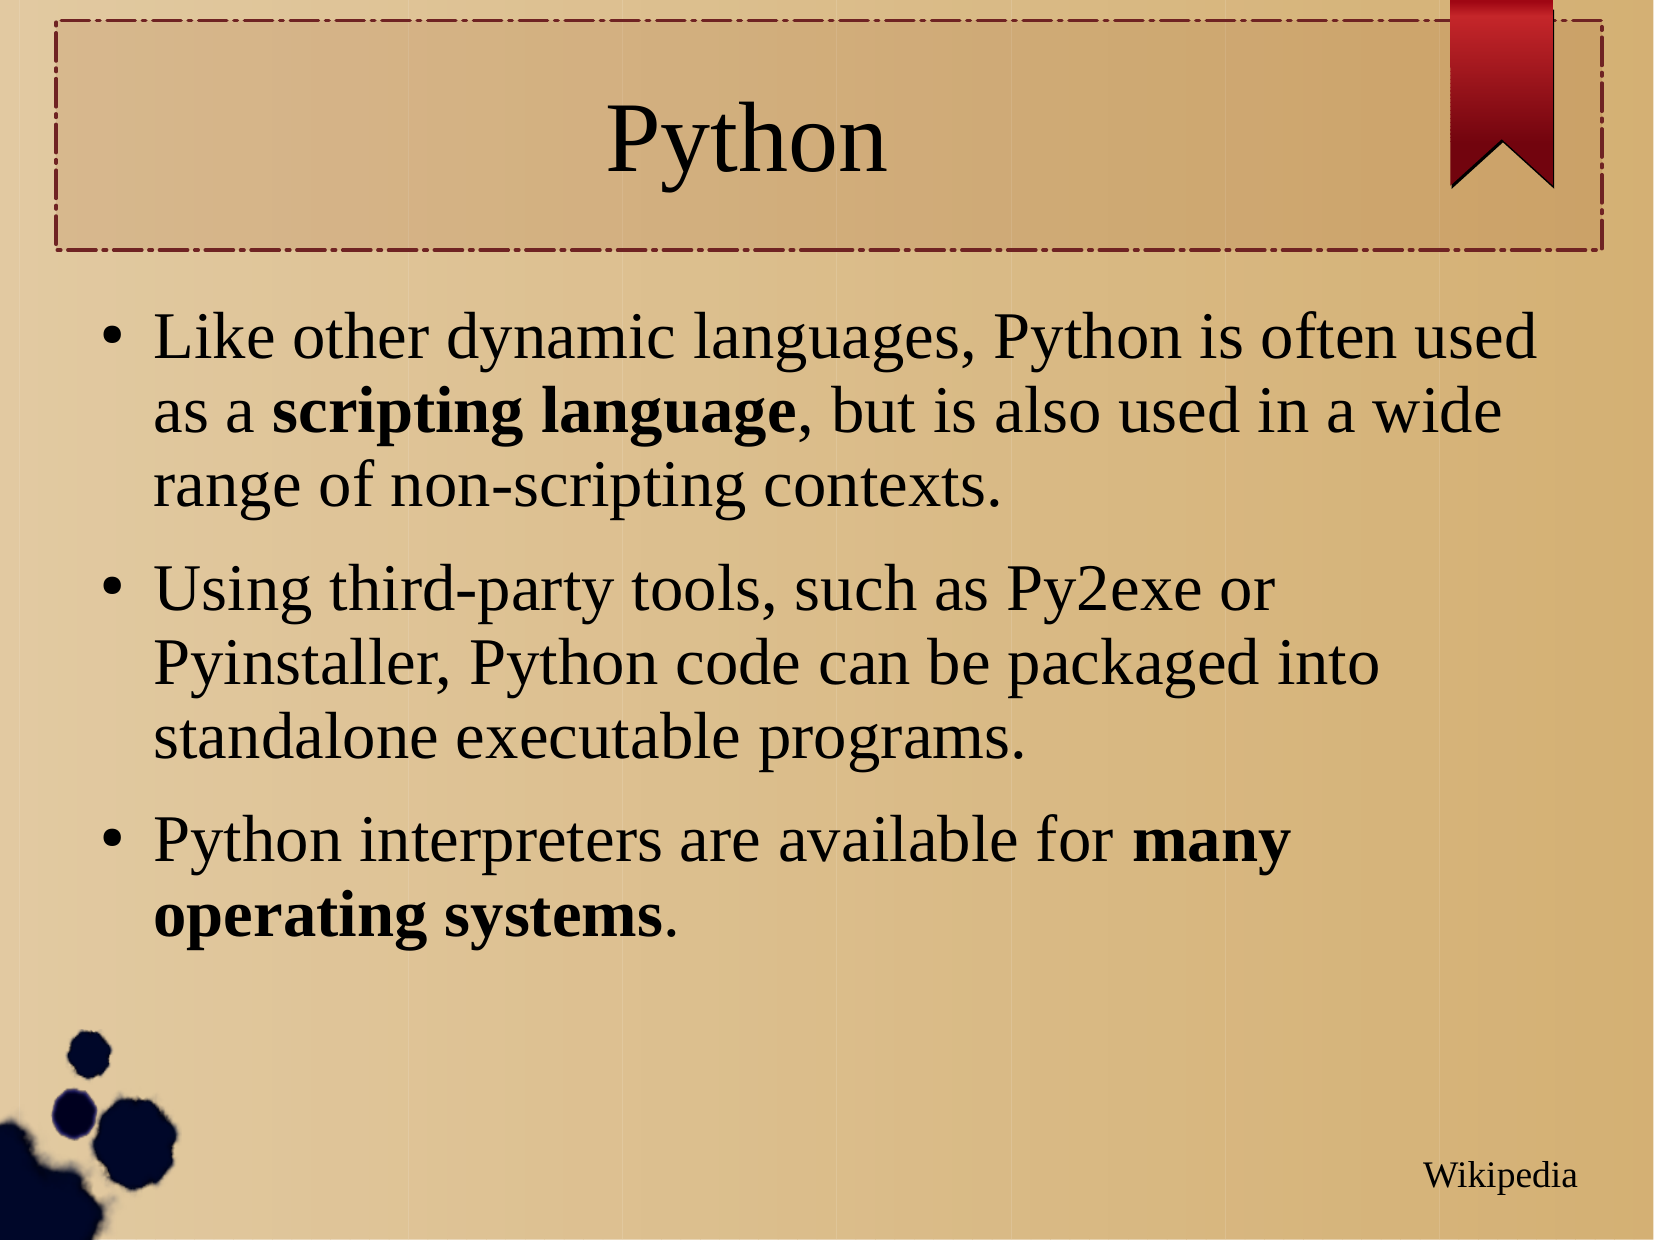

# Python
Like other dynamic languages, Python is often used as a scripting language, but is also used in a wide range of non-scripting contexts.
Using third-party tools, such as Py2exe or Pyinstaller, Python code can be packaged into standalone executable programs.
Python interpreters are available for many operating systems.
Wikipedia